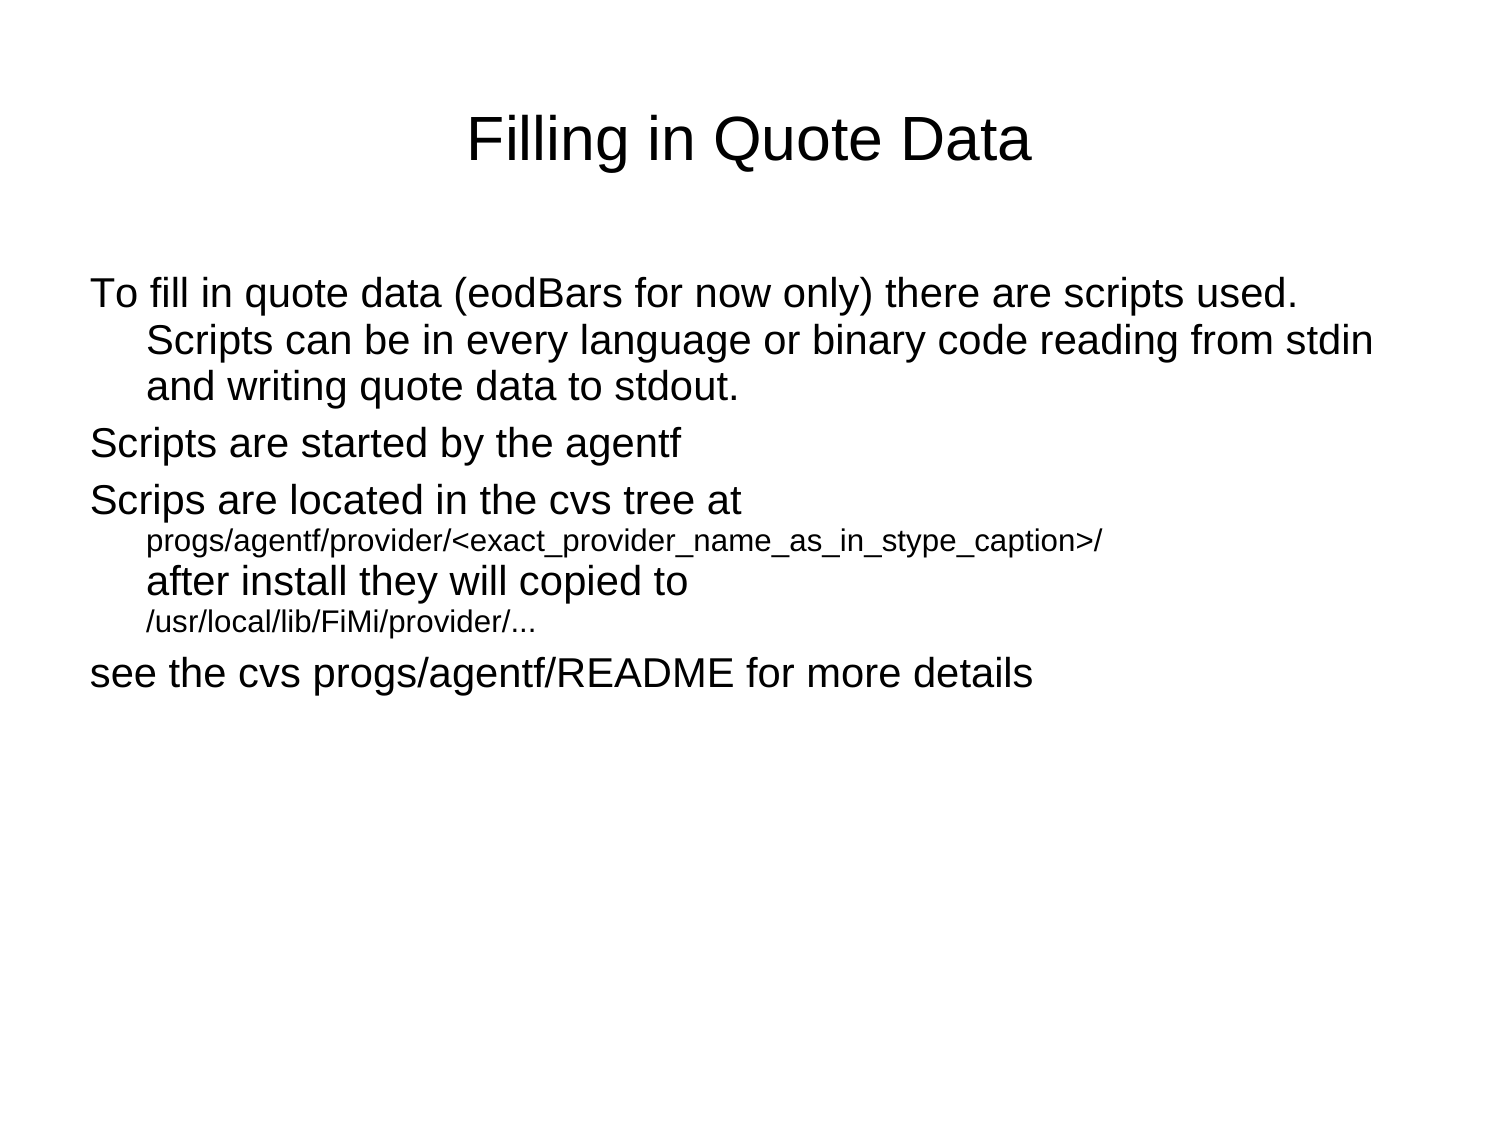

# Filling in Quote Data
To fill in quote data (eodBars for now only) there are scripts used. Scripts can be in every language or binary code reading from stdin and writing quote data to stdout.
Scripts are started by the agentf
Scrips are located in the cvs tree at progs/agentf/provider/<exact_provider_name_as_in_stype_caption>/
after install they will copied to
/usr/local/lib/FiMi/provider/...
see the cvs progs/agentf/README for more details